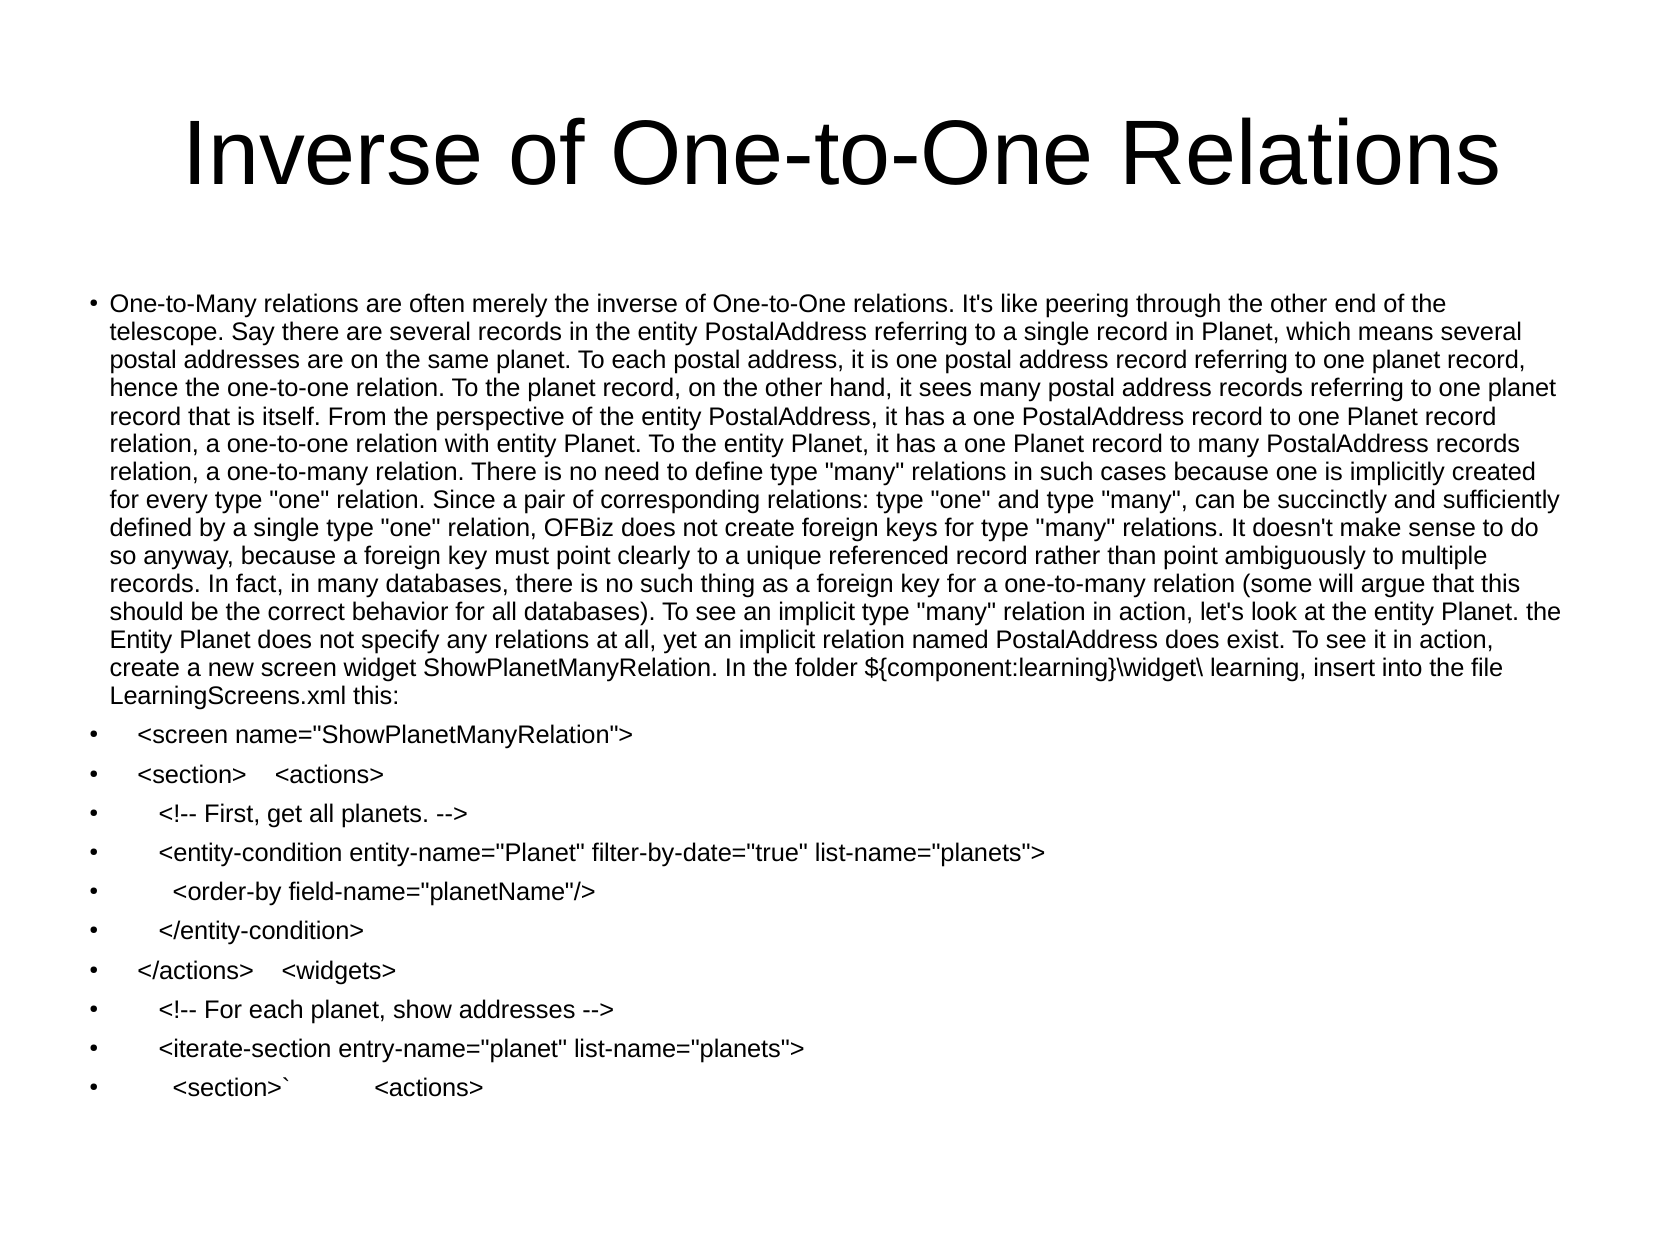

# Inverse of One-to-One Relations
One-to-Many relations are often merely the inverse of One-to-One relations. It's like peering through the other end of the telescope. Say there are several records in the entity PostalAddress referring to a single record in Planet, which means several postal addresses are on the same planet. To each postal address, it is one postal address record referring to one planet record, hence the one-to-one relation. To the planet record, on the other hand, it sees many postal address records referring to one planet record that is itself. From the perspective of the entity PostalAddress, it has a one PostalAddress record to one Planet record relation, a one-to-one relation with entity Planet. To the entity Planet, it has a one Planet record to many PostalAddress records relation, a one-to-many relation. There is no need to define type "many" relations in such cases because one is implicitly created for every type "one" relation. Since a pair of corresponding relations: type "one" and type "many", can be succinctly and sufficiently defined by a single type "one" relation, OFBiz does not create foreign keys for type "many" relations. It doesn't make sense to do so anyway, because a foreign key must point clearly to a unique referenced record rather than point ambiguously to multiple records. In fact, in many databases, there is no such thing as a foreign key for a one-to-many relation (some will argue that this should be the correct behavior for all databases). To see an implicit type "many" relation in action, let's look at the entity Planet. the Entity Planet does not specify any relations at all, yet an implicit relation named PostalAddress does exist. To see it in action, create a new screen widget ShowPlanetManyRelation. In the folder ${component:learning}\widget\ learning, insert into the file LearningScreens.xml this:
 <screen name="ShowPlanetManyRelation">
 <section> <actions>
 <!-- First, get all planets. -->
 <entity-condition entity-name="Planet" filter-by-date="true" list-name="planets">
 <order-by field-name="planetName"/>
 </entity-condition>
 </actions> <widgets>
 <!-- For each planet, show addresses -->
 <iterate-section entry-name="planet" list-name="planets">
 <section>` <actions>